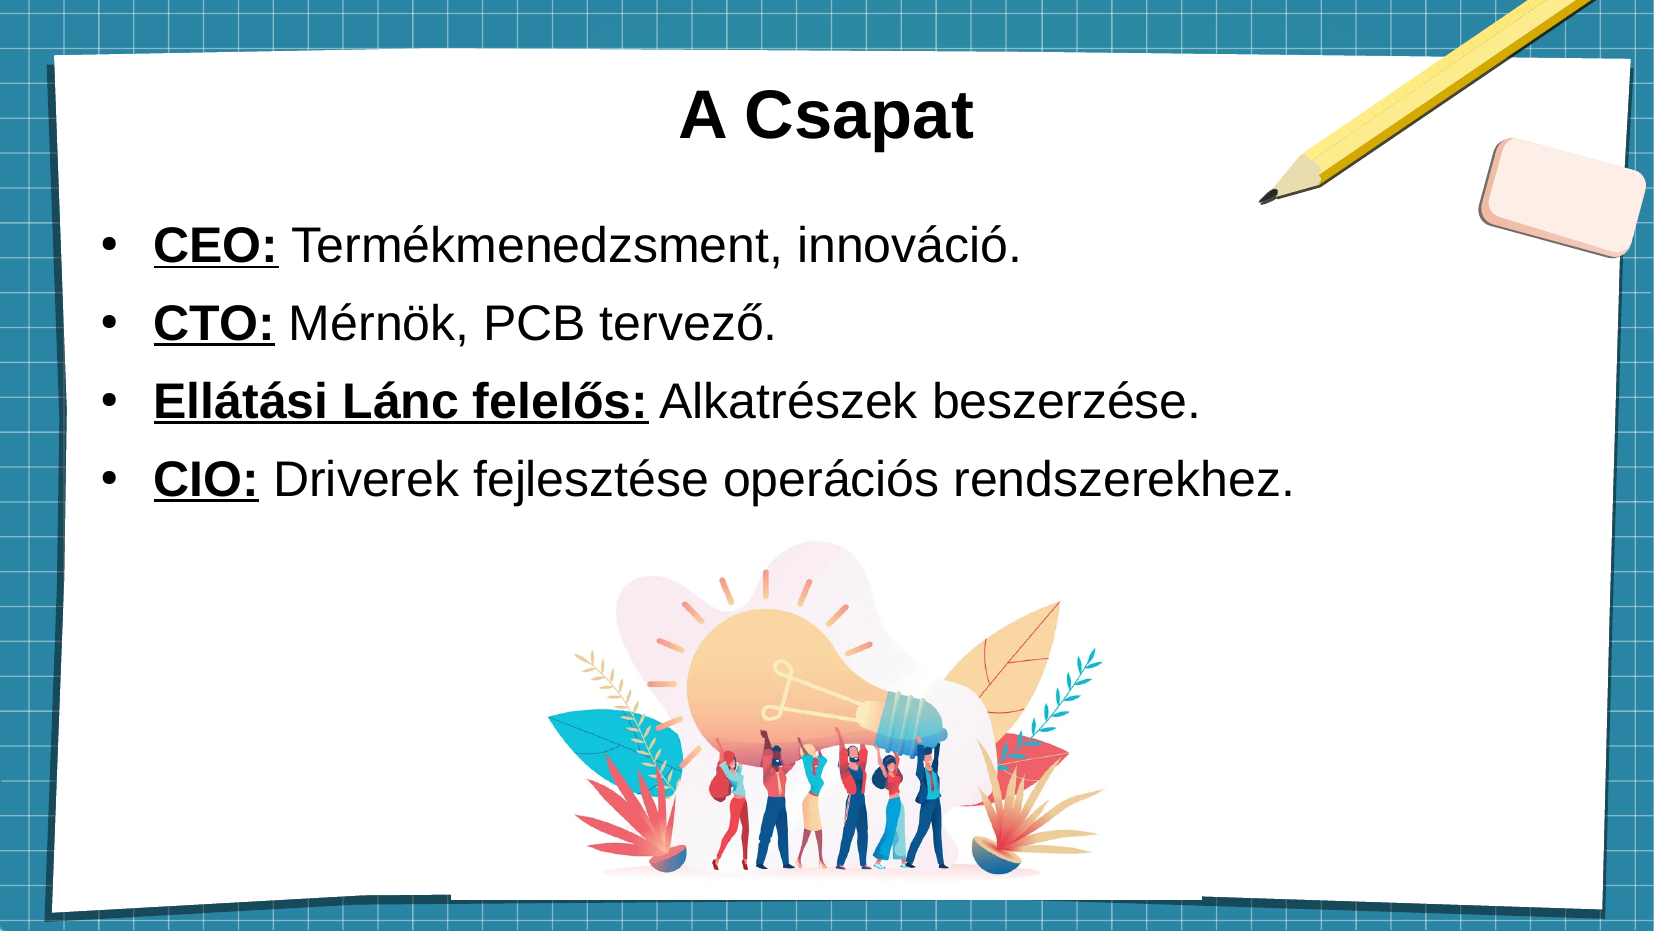

# A Csapat
CEO: Termékmenedzsment, innováció.
CTO: Mérnök, PCB tervező.
Ellátási Lánc felelős: Alkatrészek beszerzése.
CIO: Driverek fejlesztése operációs rendszerekhez.